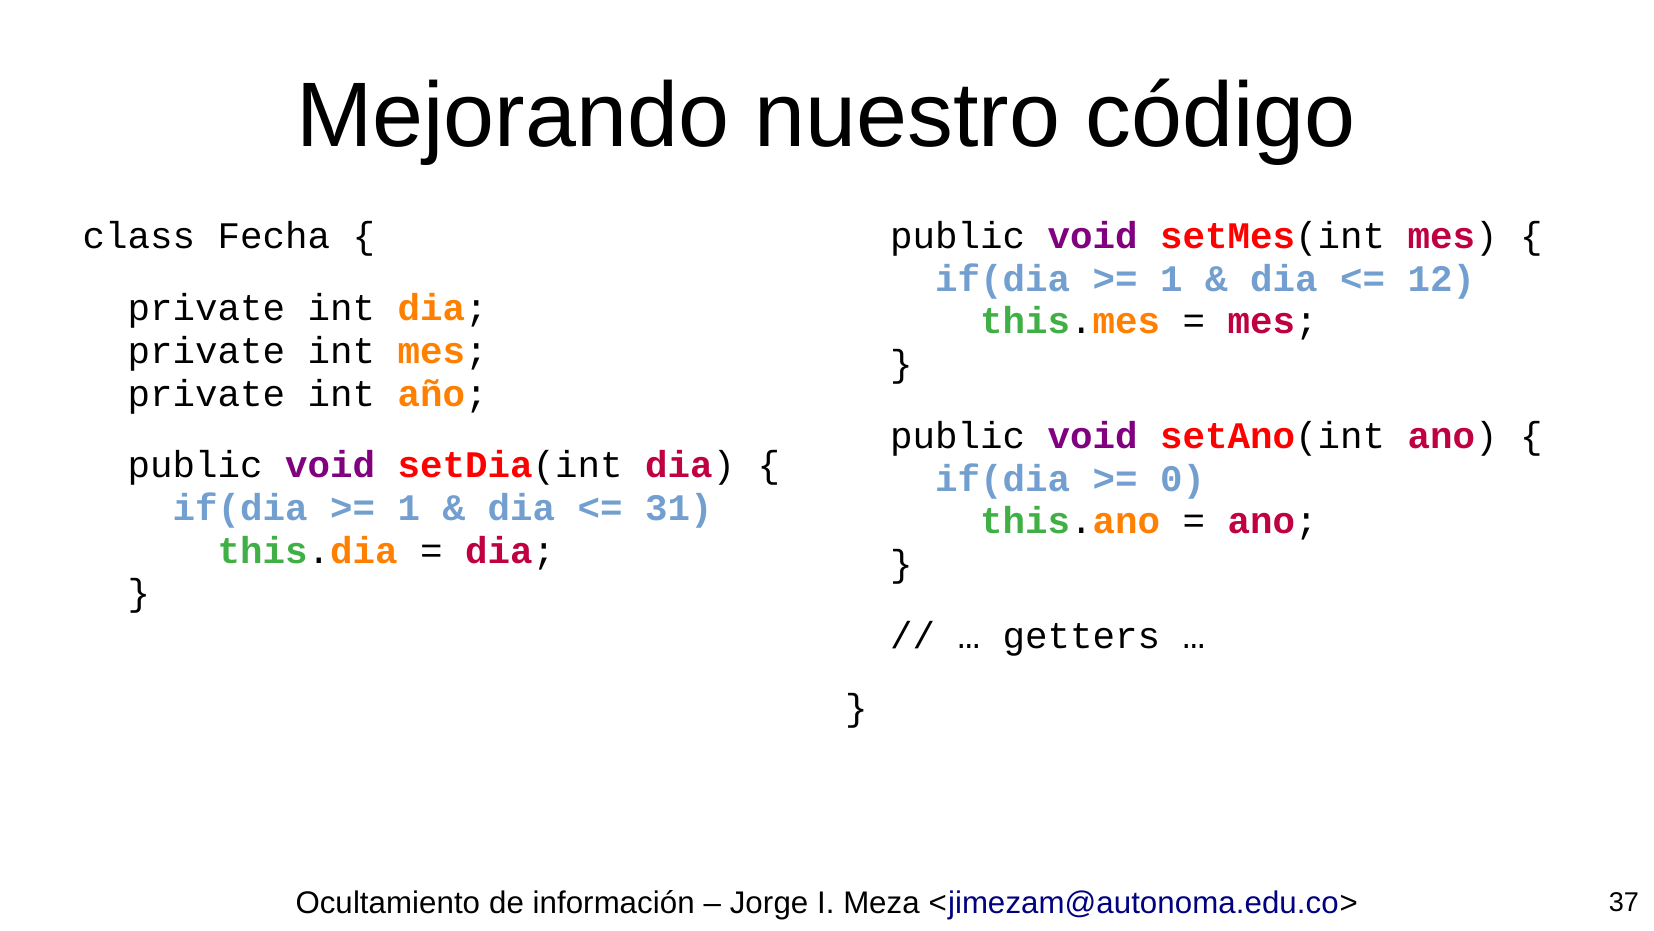

# Mejorando nuestro código
class Fecha {
 private int dia;
 private int mes;
 private int año;
 public void setDia(int dia) {
 if(dia >= 1 & dia <= 31)
 this.dia = dia;
 }
 public void setMes(int mes) {
 if(dia >= 1 & dia <= 12)
 this.mes = mes;
 }
 public void setAno(int ano) {
 if(dia >= 0)
 this.ano = ano;
 }
 // … getters …
}